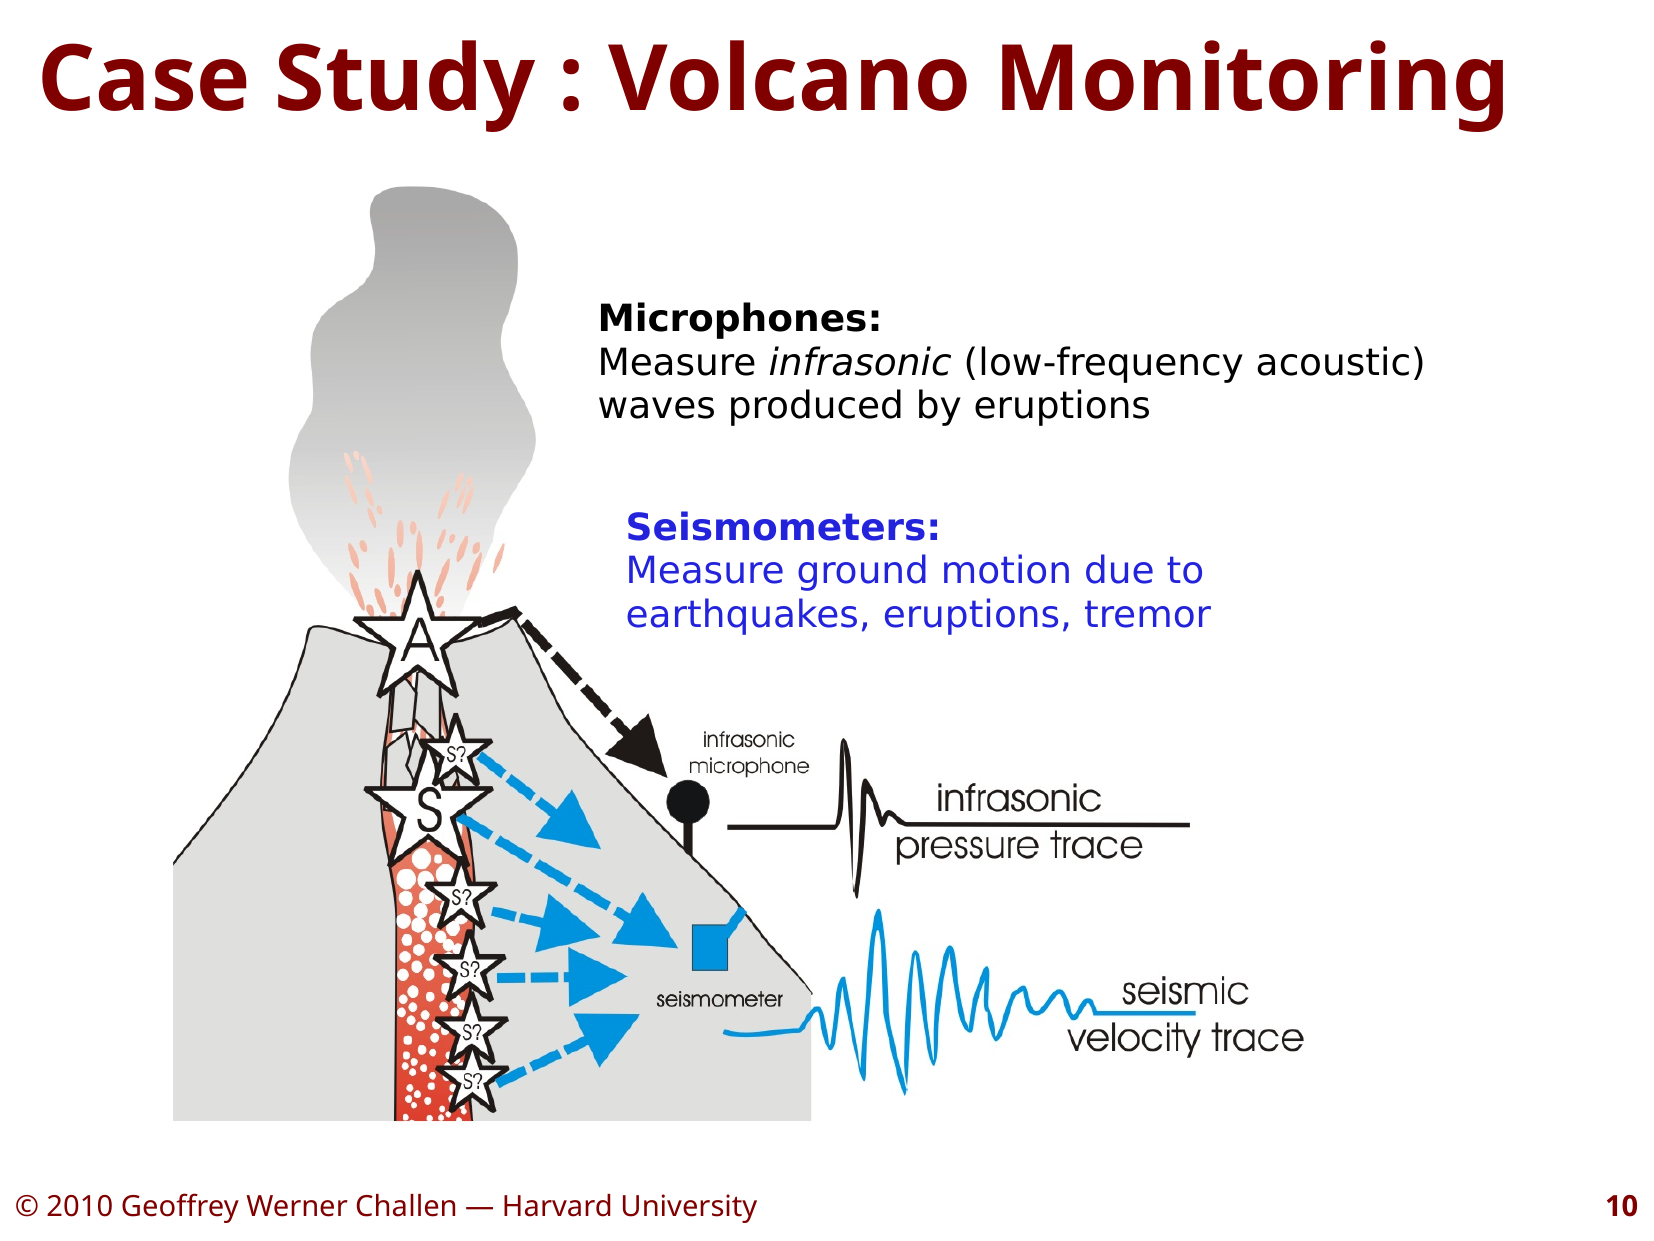

# Case Study : Volcano Monitoring
Microphones:
Measure infrasonic (low-frequency acoustic)
waves produced by eruptions
Seismometers:
Measure ground motion due to
earthquakes, eruptions, tremor
10